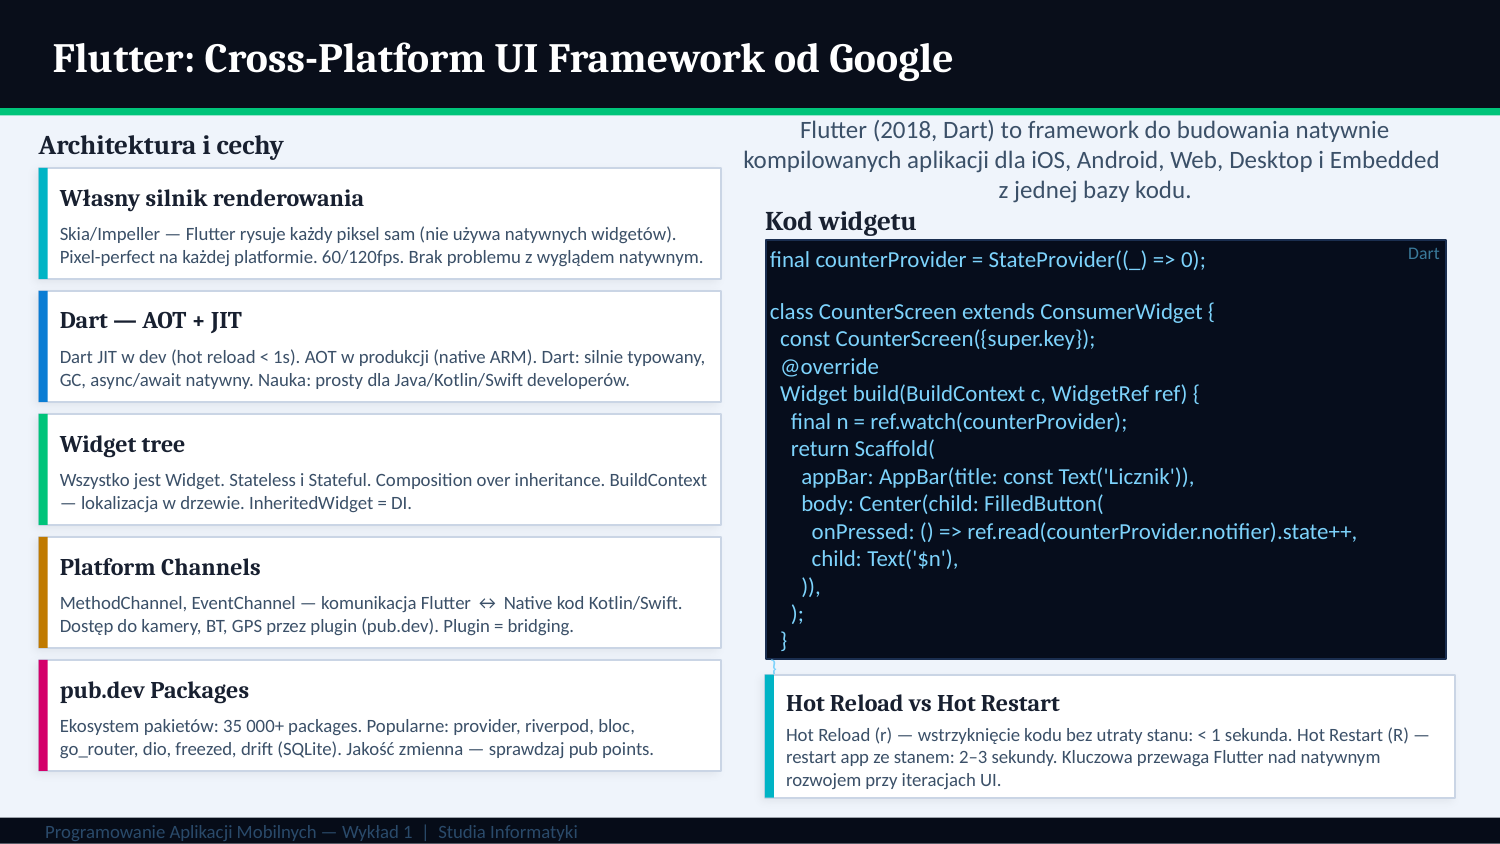

Flutter: Cross-Platform UI Framework od Google
Flutter (2018, Dart) to framework do budowania natywnie kompilowanych aplikacji dla iOS, Android, Web, Desktop i Embedded
z jednej bazy kodu.
Architektura i cechy
Własny silnik renderowania
Kod widgetu
Skia/Impeller — Flutter rysuje każdy piksel sam (nie używa natywnych widgetów). Pixel-perfect na każdej platformie. 60/120fps. Brak problemu z wyglądem natywnym.
Dart
final counterProvider = StateProvider((_) => 0);
class CounterScreen extends ConsumerWidget {
  const CounterScreen({super.key});
  @override
  Widget build(BuildContext c, WidgetRef ref) {
    final n = ref.watch(counterProvider);
    return Scaffold(
      appBar: AppBar(title: const Text('Licznik')),
      body: Center(child: FilledButton(
        onPressed: () => ref.read(counterProvider.notifier).state++,
        child: Text('$n'),
      )),
    );
  }
}
Dart — AOT + JIT
Dart JIT w dev (hot reload < 1s). AOT w produkcji (native ARM). Dart: silnie typowany, GC, async/await natywny. Nauka: prosty dla Java/Kotlin/Swift developerów.
Widget tree
Wszystko jest Widget. Stateless i Stateful. Composition over inheritance. BuildContext — lokalizacja w drzewie. InheritedWidget = DI.
Platform Channels
MethodChannel, EventChannel — komunikacja Flutter ↔ Native kod Kotlin/Swift. Dostęp do kamery, BT, GPS przez plugin (pub.dev). Plugin = bridging.
pub.dev Packages
Hot Reload vs Hot Restart
Ekosystem pakietów: 35 000+ packages. Popularne: provider, riverpod, bloc, go_router, dio, freezed, drift (SQLite). Jakość zmienna — sprawdzaj pub points.
Hot Reload (r) — wstrzyknięcie kodu bez utraty stanu: < 1 sekunda. Hot Restart (R) — restart app ze stanem: 2–3 sekundy. Kluczowa przewaga Flutter nad natywnym rozwojem przy iteracjach UI.
Programowanie Aplikacji Mobilnych — Wykład 1 | Studia Informatyki